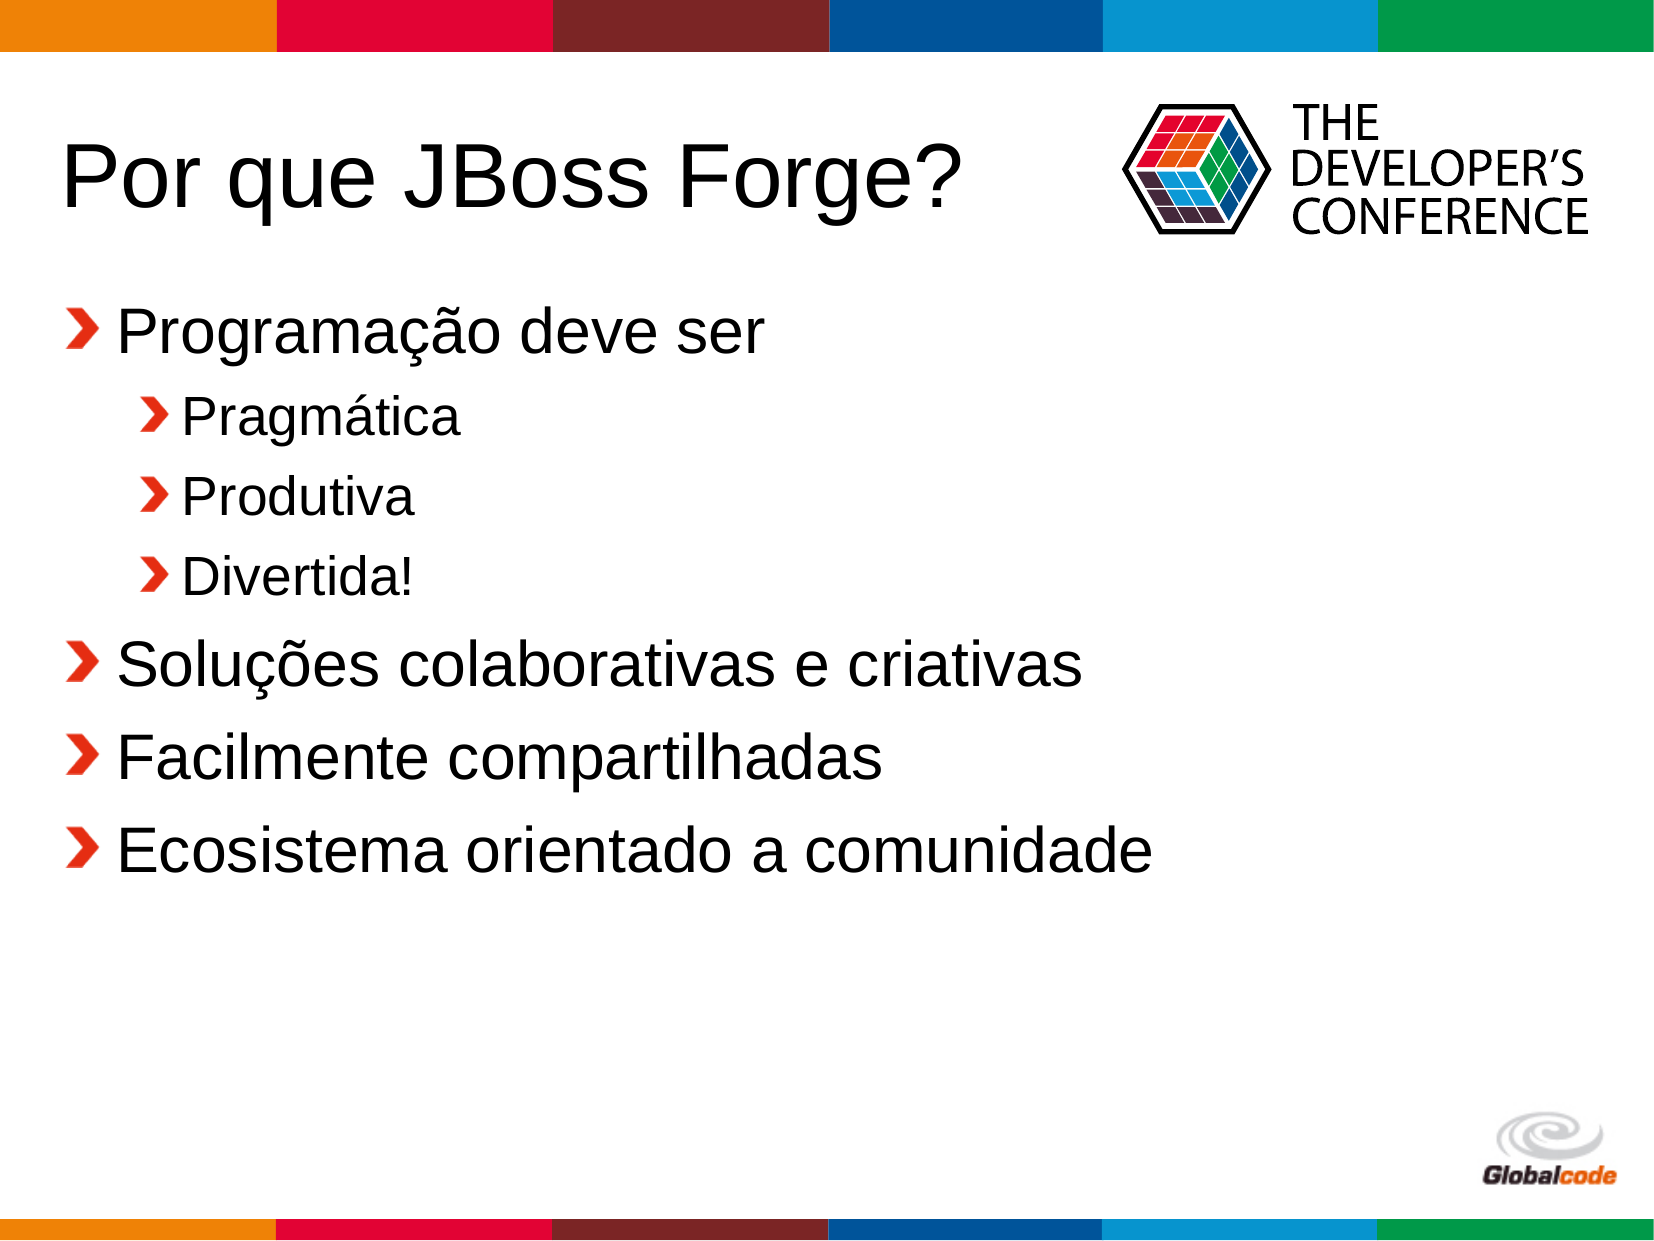

# Por que JBoss Forge?
Programação deve ser
Pragmática
Produtiva
Divertida!
Soluções colaborativas e criativas
Facilmente compartilhadas
Ecosistema orientado a comunidade